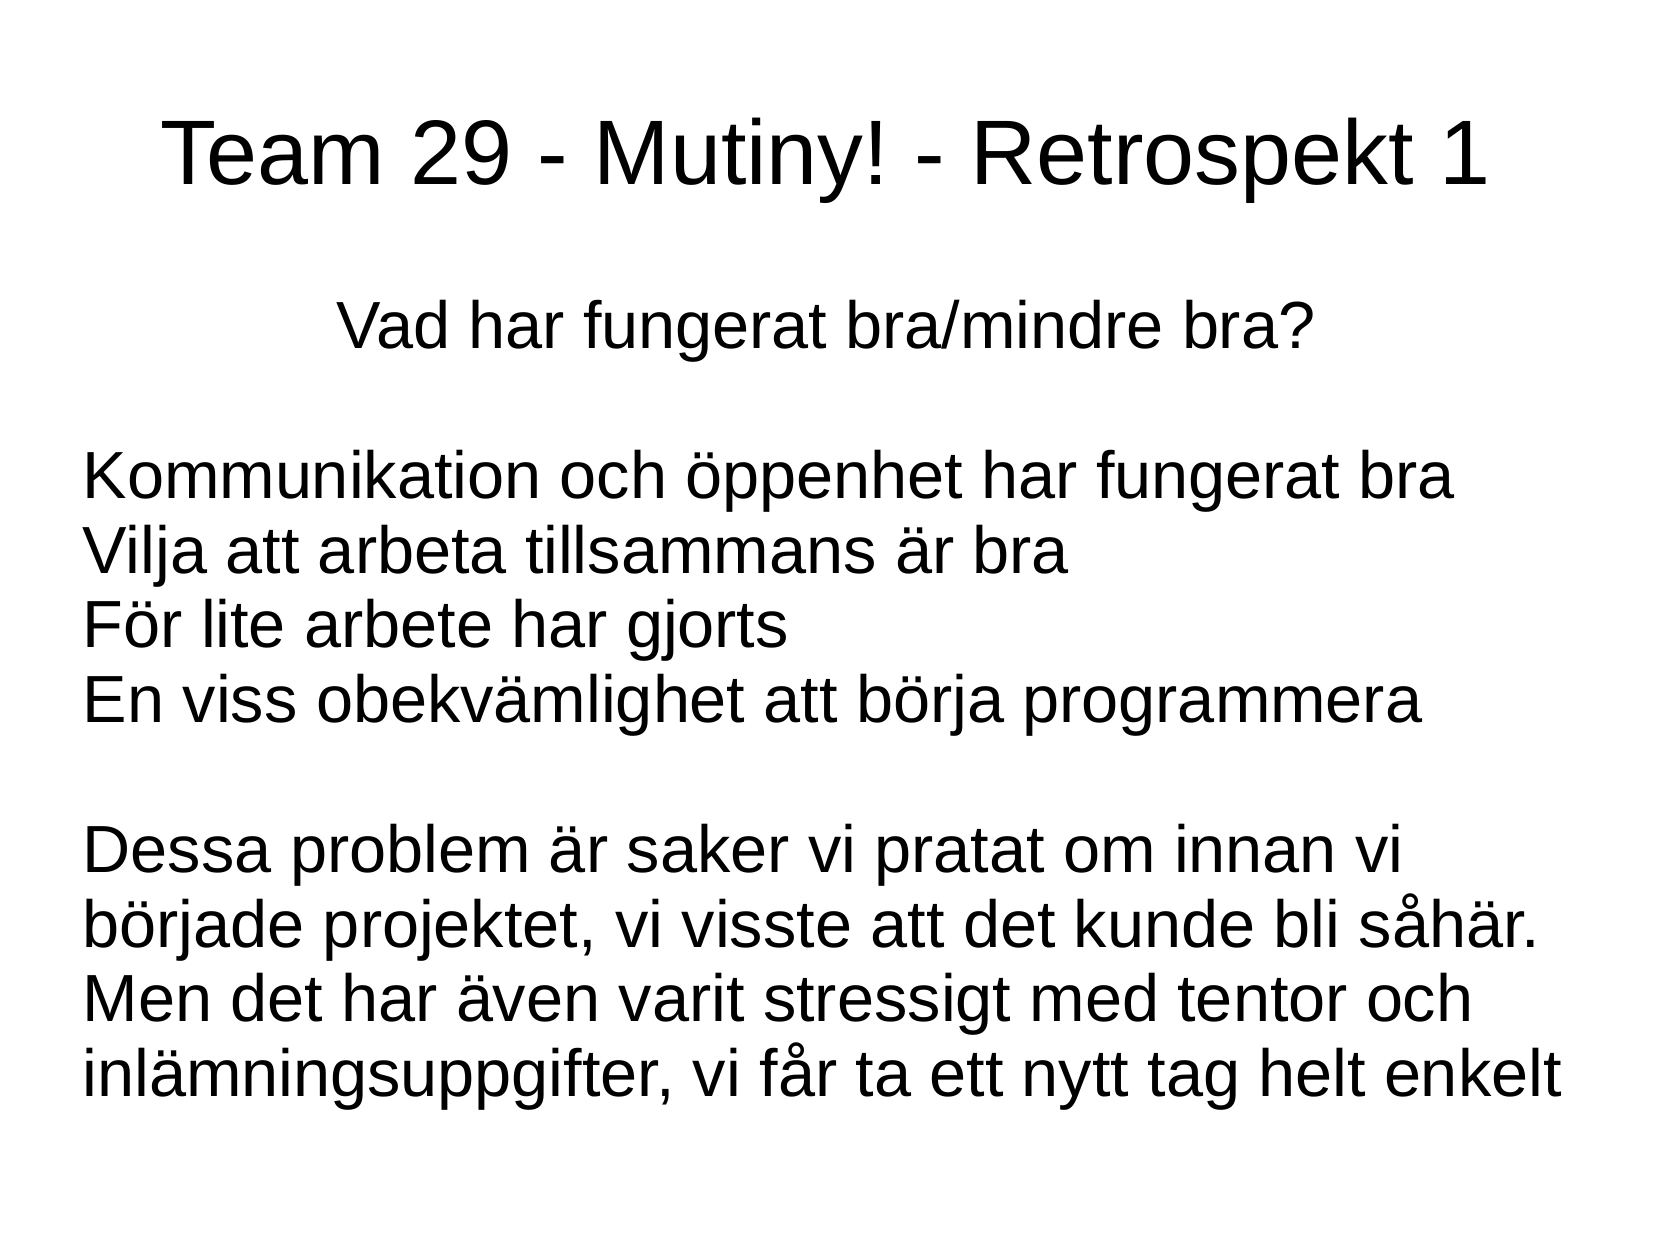

# Team 29 - Mutiny! - Retrospekt 1
Vad har fungerat bra/mindre bra?
Kommunikation och öppenhet har fungerat bra
Vilja att arbeta tillsammans är bra
För lite arbete har gjorts
En viss obekvämlighet att börja programmera
Dessa problem är saker vi pratat om innan vi började projektet, vi visste att det kunde bli såhär. Men det har även varit stressigt med tentor och inlämningsuppgifter, vi får ta ett nytt tag helt enkelt